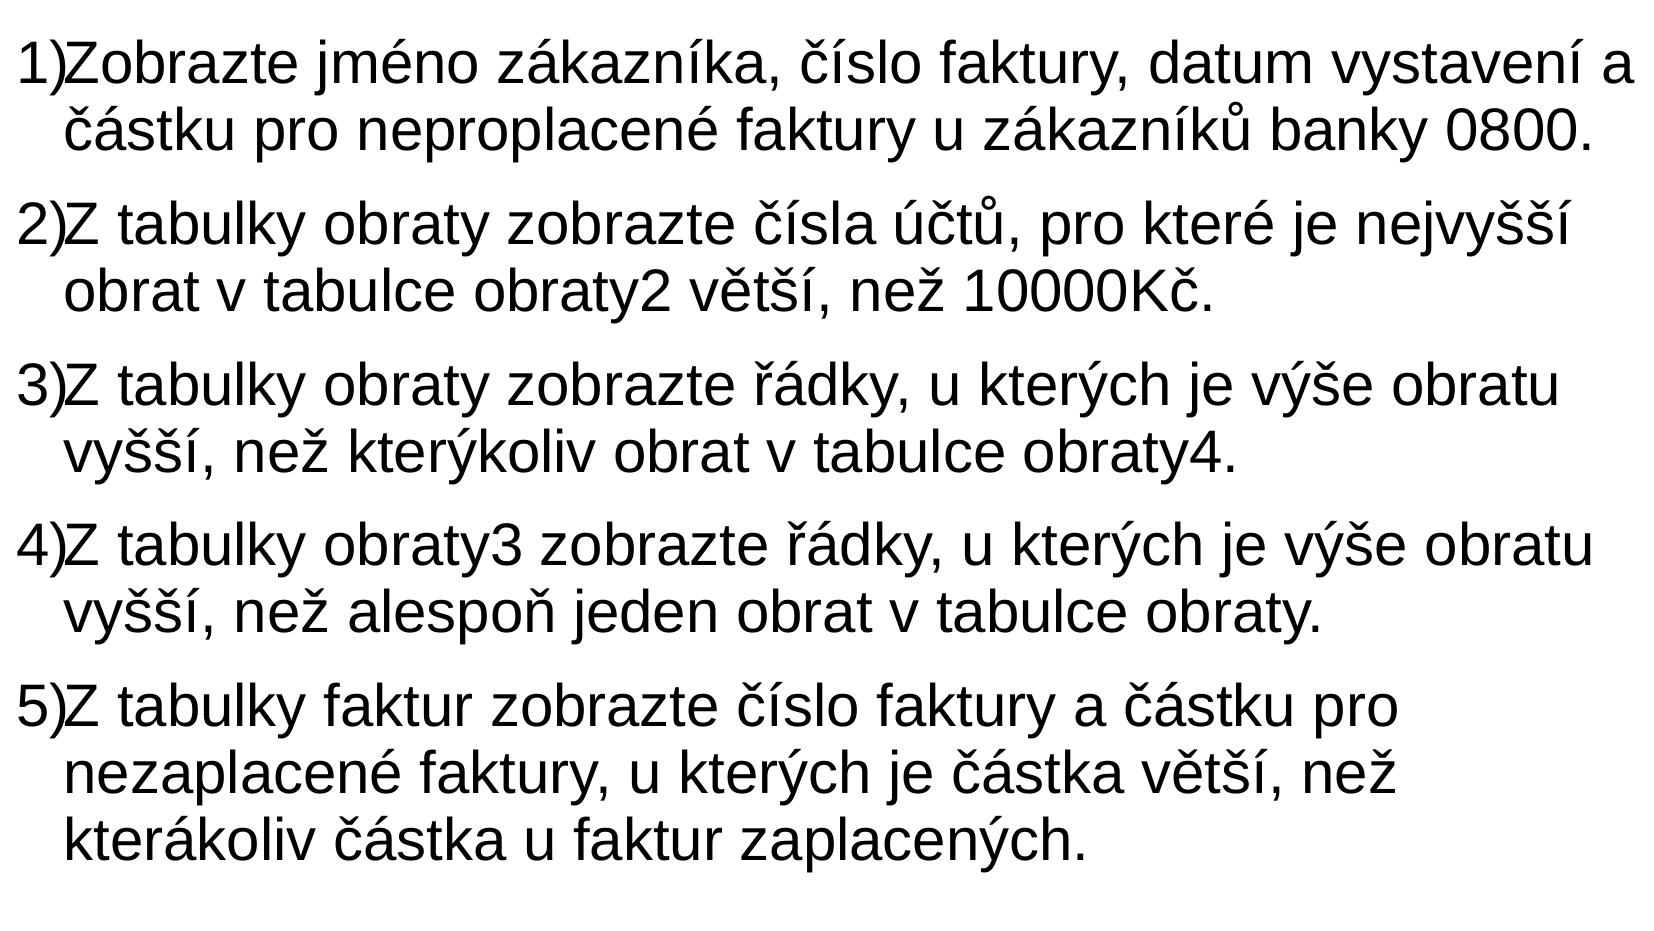

# Zobrazte jméno zákazníka, číslo faktury, datum vystavení a částku pro neproplacené faktury u zákazníků banky 0800.
Z tabulky obraty zobrazte čísla účtů, pro které je nejvyšší obrat v tabulce obraty2 větší, než 10000Kč.
Z tabulky obraty zobrazte řádky, u kterých je výše obratu vyšší, než kterýkoliv obrat v tabulce obraty4.
Z tabulky obraty3 zobrazte řádky, u kterých je výše obratu vyšší, než alespoň jeden obrat v tabulce obraty.
Z tabulky faktur zobrazte číslo faktury a částku pro nezaplacené faktury, u kterých je částka větší, než kterákoliv částka u faktur zaplacených.